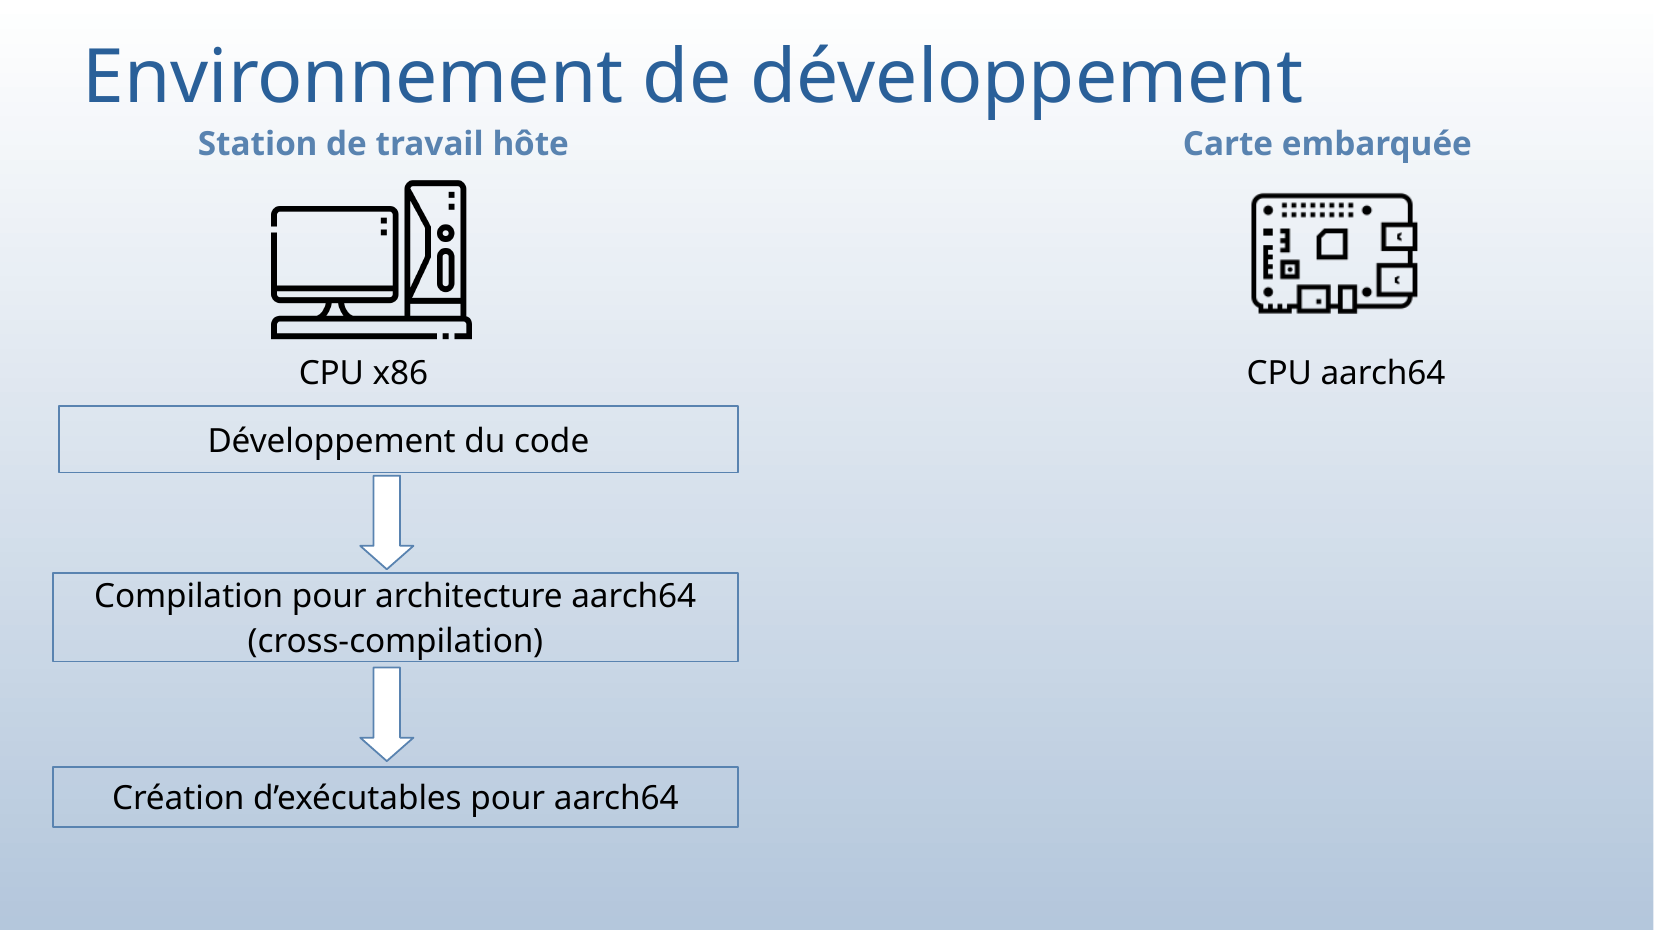

# Environnement de développement
Station de travail hôte
Carte embarquée
CPU x86
CPU aarch64
Développement du code
Compilation pour architecture aarch64
(cross-compilation)
Création d’exécutables pour aarch64